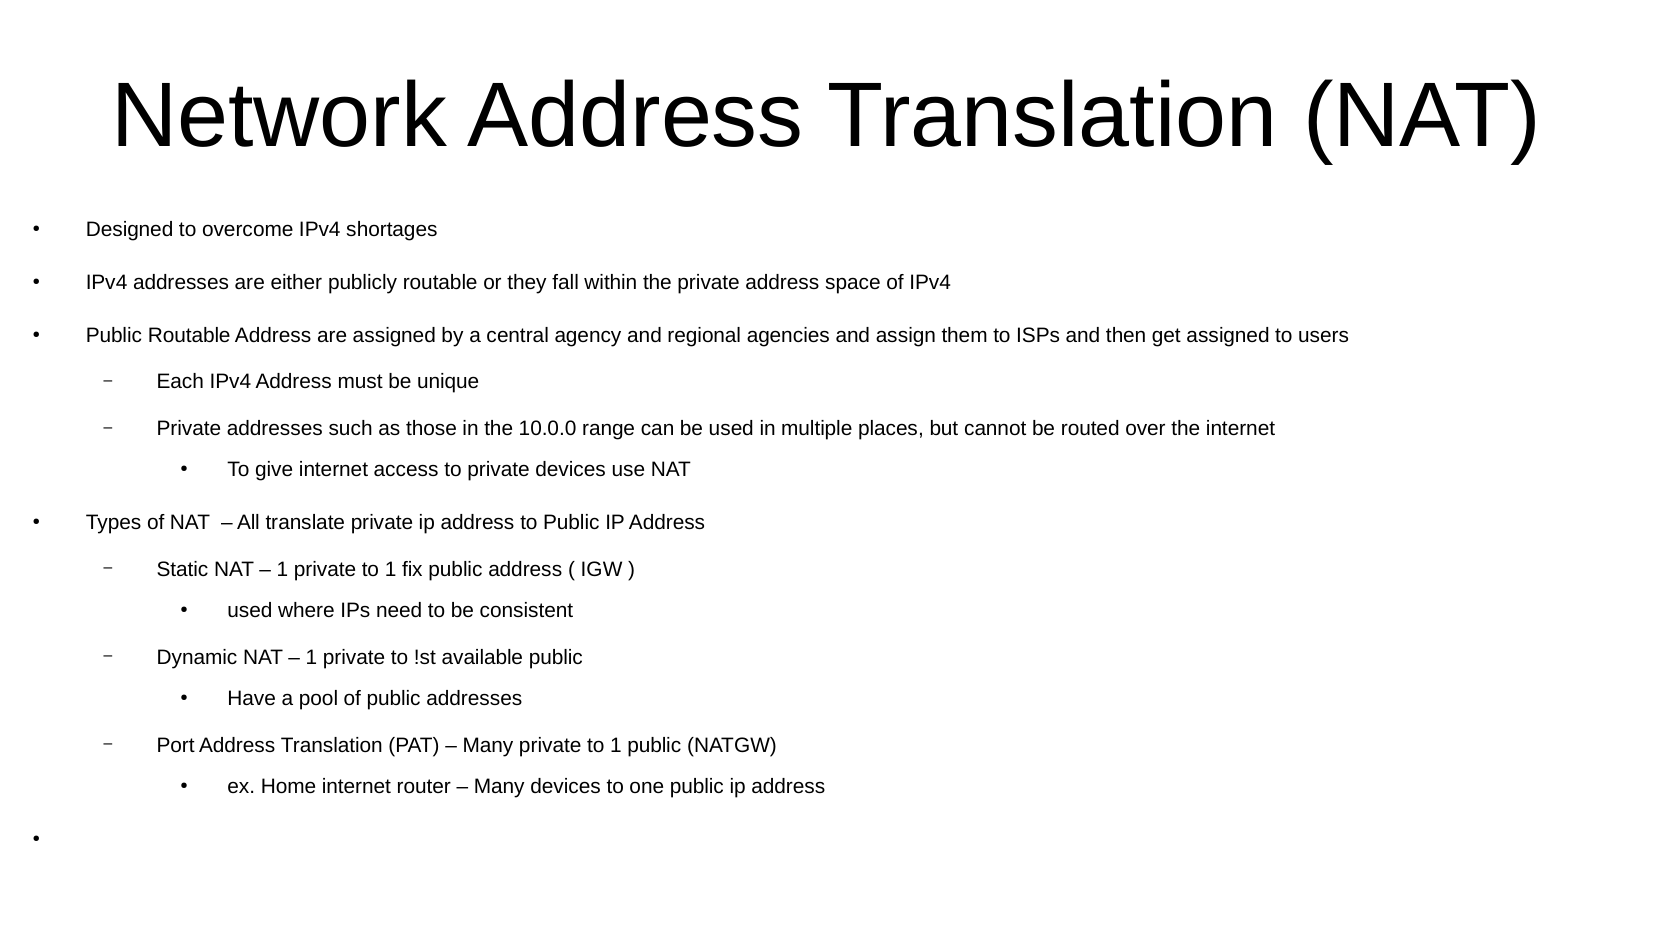

# Network Address Translation (NAT)
Designed to overcome IPv4 shortages
IPv4 addresses are either publicly routable or they fall within the private address space of IPv4
Public Routable Address are assigned by a central agency and regional agencies and assign them to ISPs and then get assigned to users
Each IPv4 Address must be unique
Private addresses such as those in the 10.0.0 range can be used in multiple places, but cannot be routed over the internet
To give internet access to private devices use NAT
Types of NAT – All translate private ip address to Public IP Address
Static NAT – 1 private to 1 fix public address ( IGW )
used where IPs need to be consistent
Dynamic NAT – 1 private to !st available public
Have a pool of public addresses
Port Address Translation (PAT) – Many private to 1 public (NATGW)
ex. Home internet router – Many devices to one public ip address